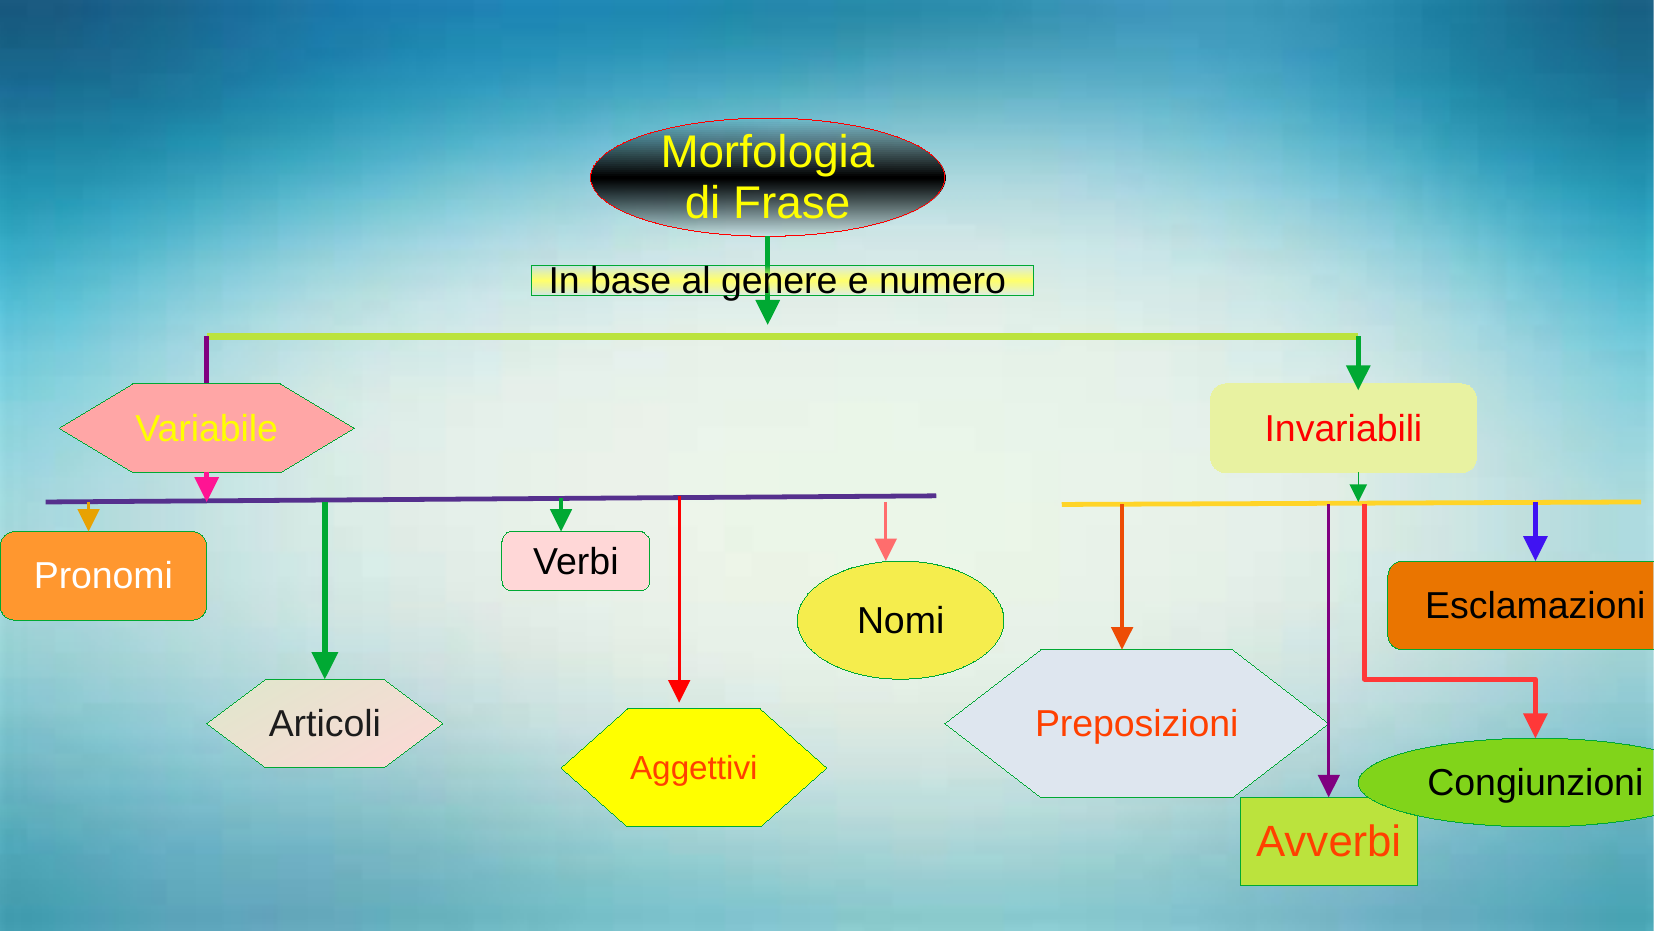

Morfologia di Frase
In base al genere e numero
Variabile
Invariabili
Pronomi
Verbi
Nomi
Esclamazioni
Preposizioni
Articoli
Aggettivi
Congiunzioni
Avverbi